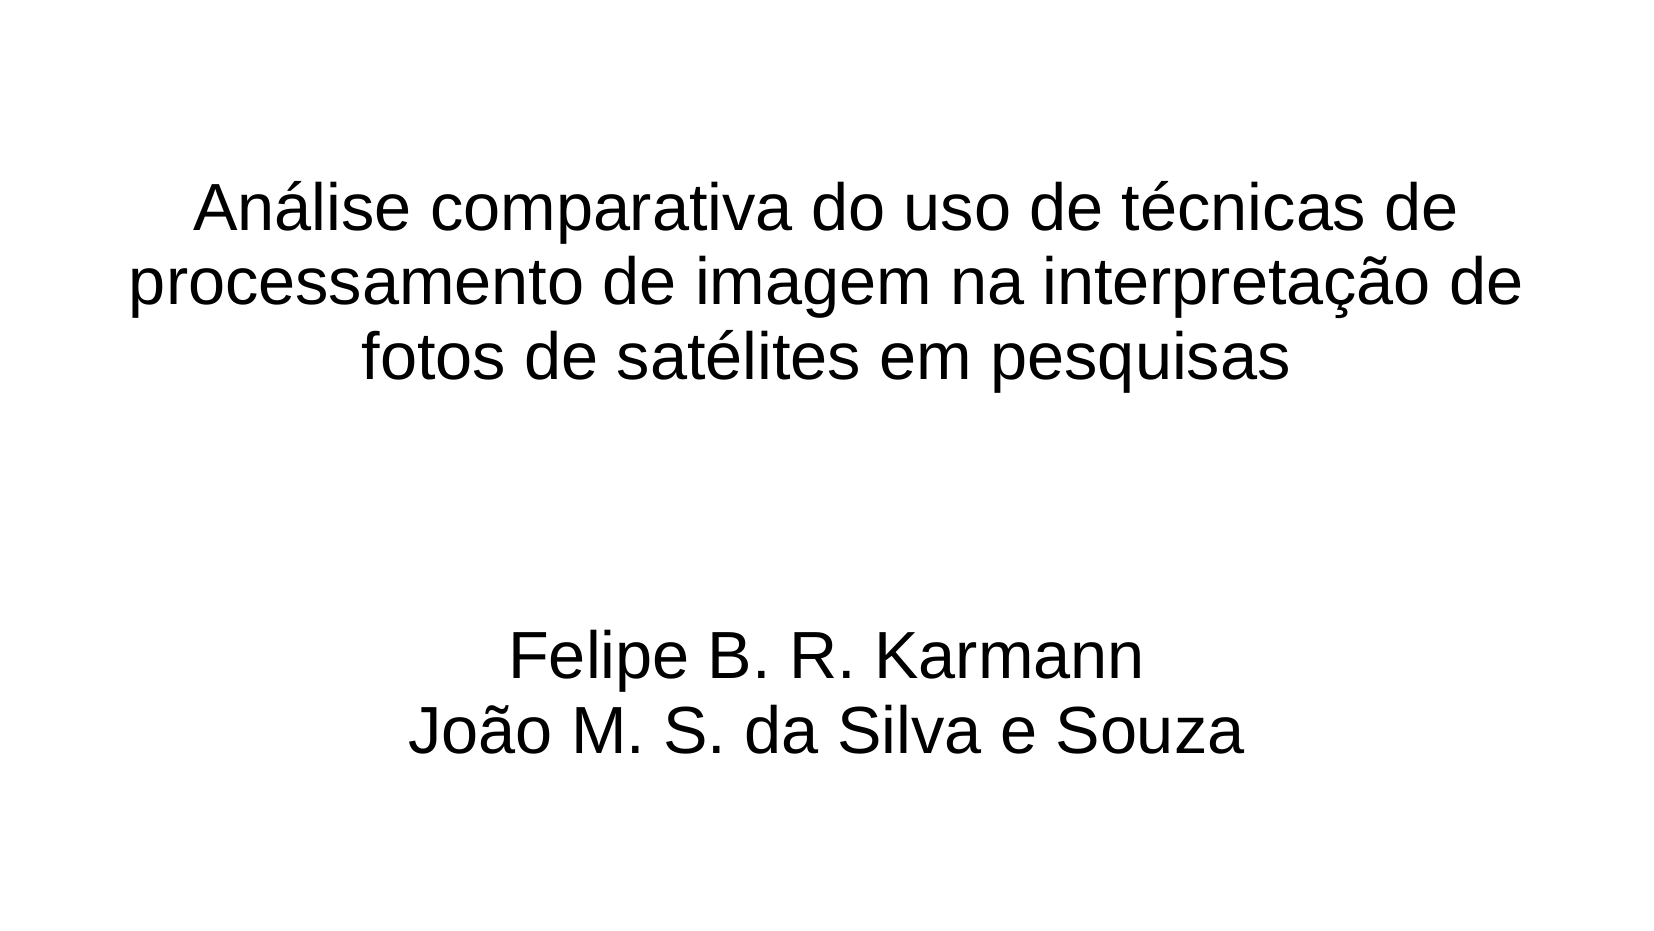

# Análise comparativa do uso de técnicas de processamento de imagem na interpretação de fotos de satélites em pesquisas
Felipe B. R. Karmann
João M. S. da Silva e Souza